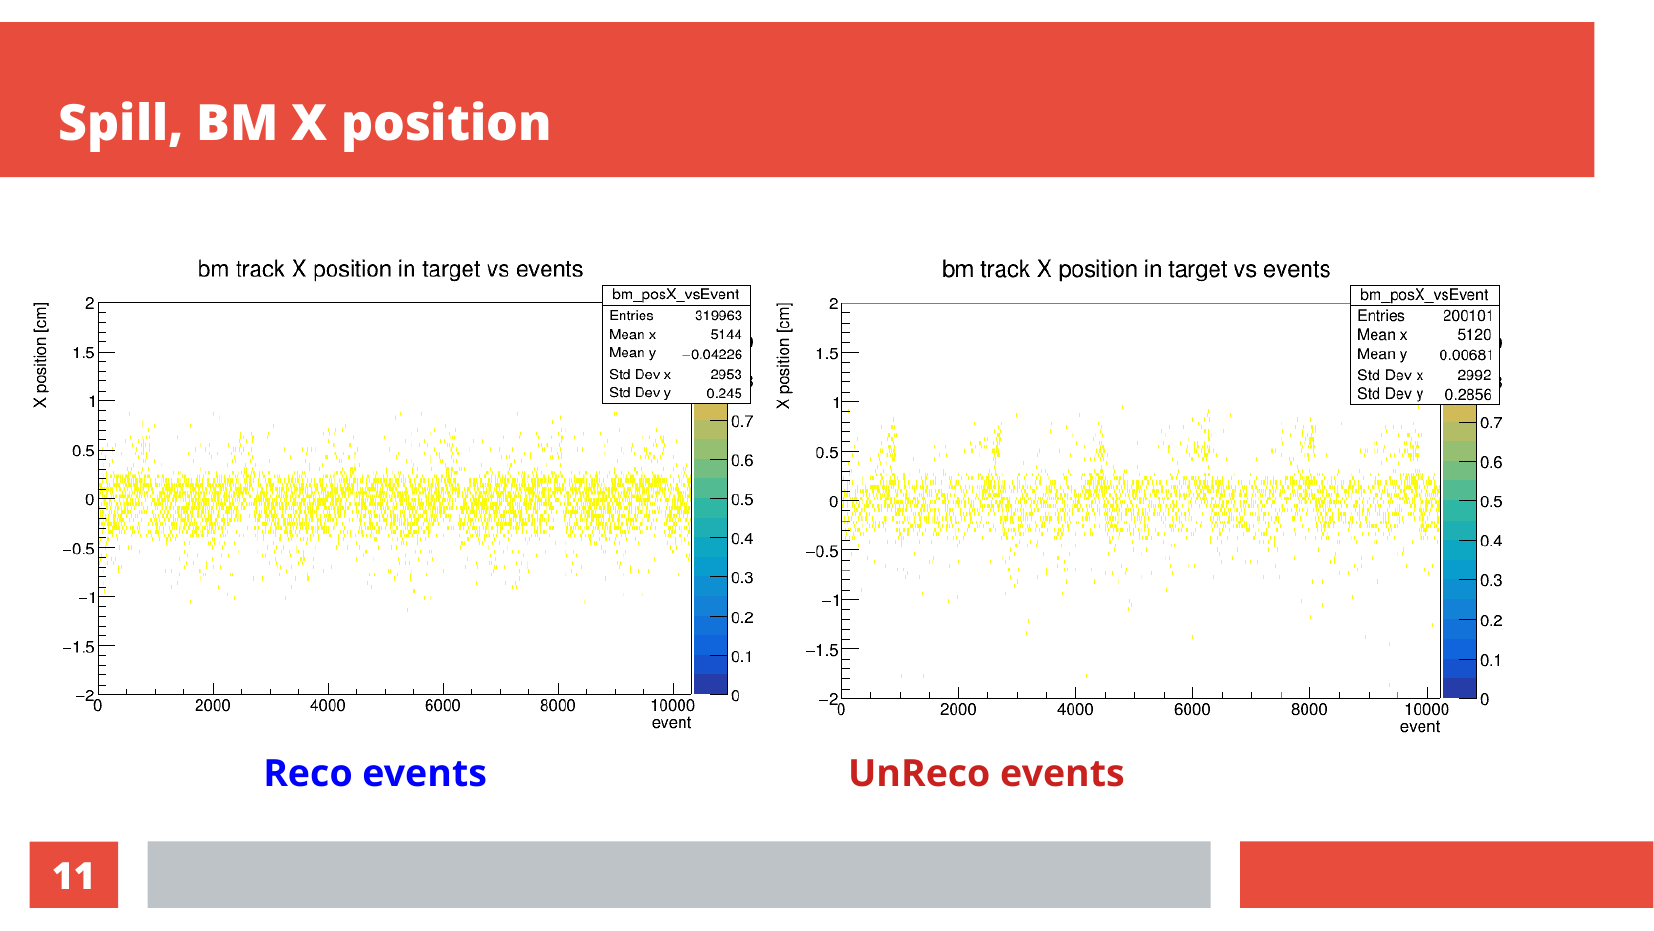

# Spill, BM X position
Reco events UnReco events
11